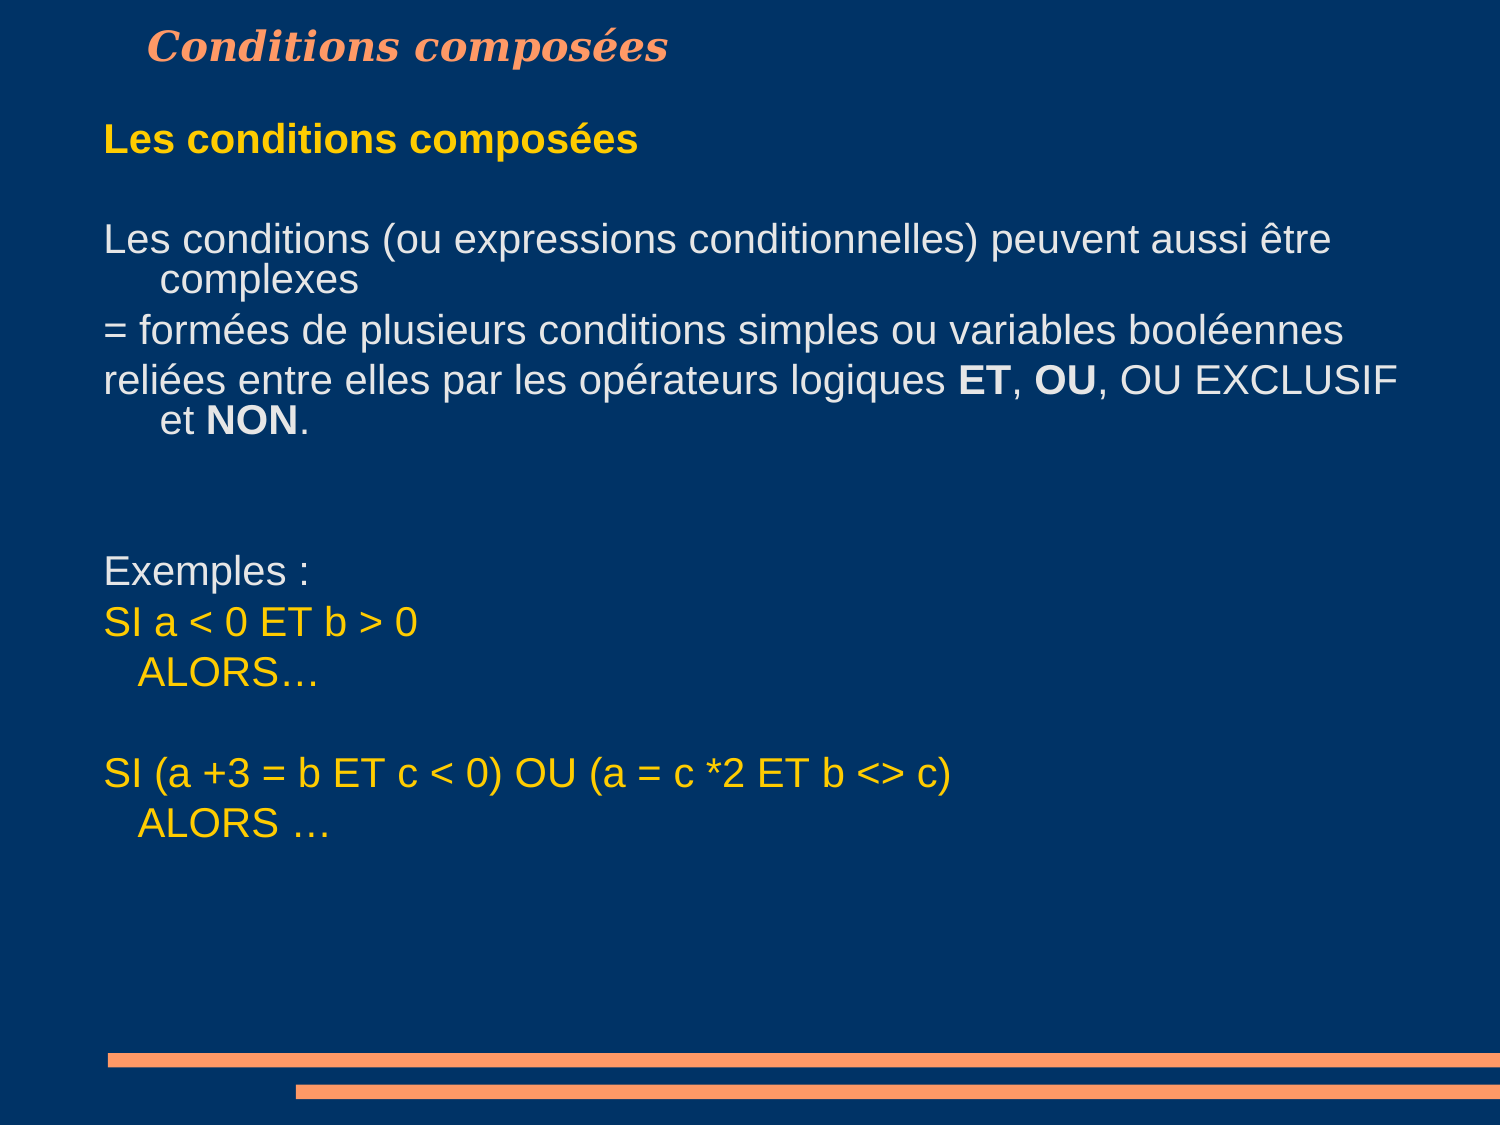

# Conditions composées
Les conditions composées
Les conditions (ou expressions conditionnelles) peuvent aussi être complexes
= formées de plusieurs conditions simples ou variables booléennes
reliées entre elles par les opérateurs logiques ET, OU, OU EXCLUSIF et NON.
Exemples :
SI a < 0 ET b > 0
 ALORS…
SI (a +3 = b ET c < 0) OU (a = c *2 ET b <> c)
 ALORS …